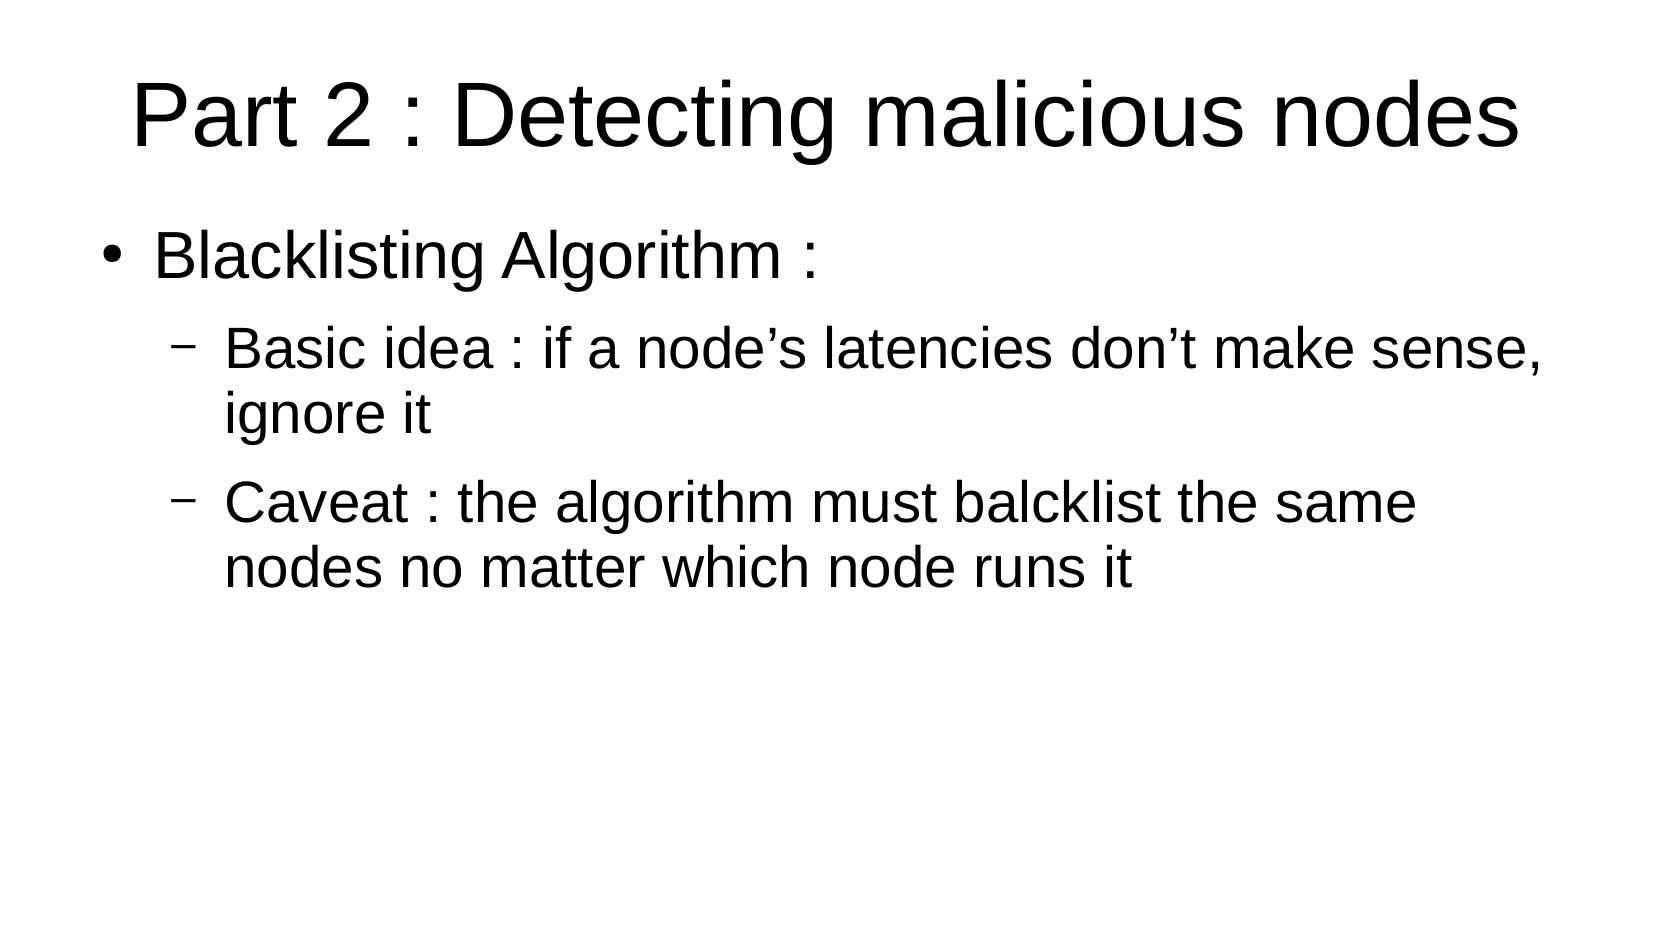

# Part 2 : Detecting malicious nodes
Blacklisting Algorithm :
Basic idea : if a node’s latencies don’t make sense, ignore it
Caveat : the algorithm must balcklist the same nodes no matter which node runs it